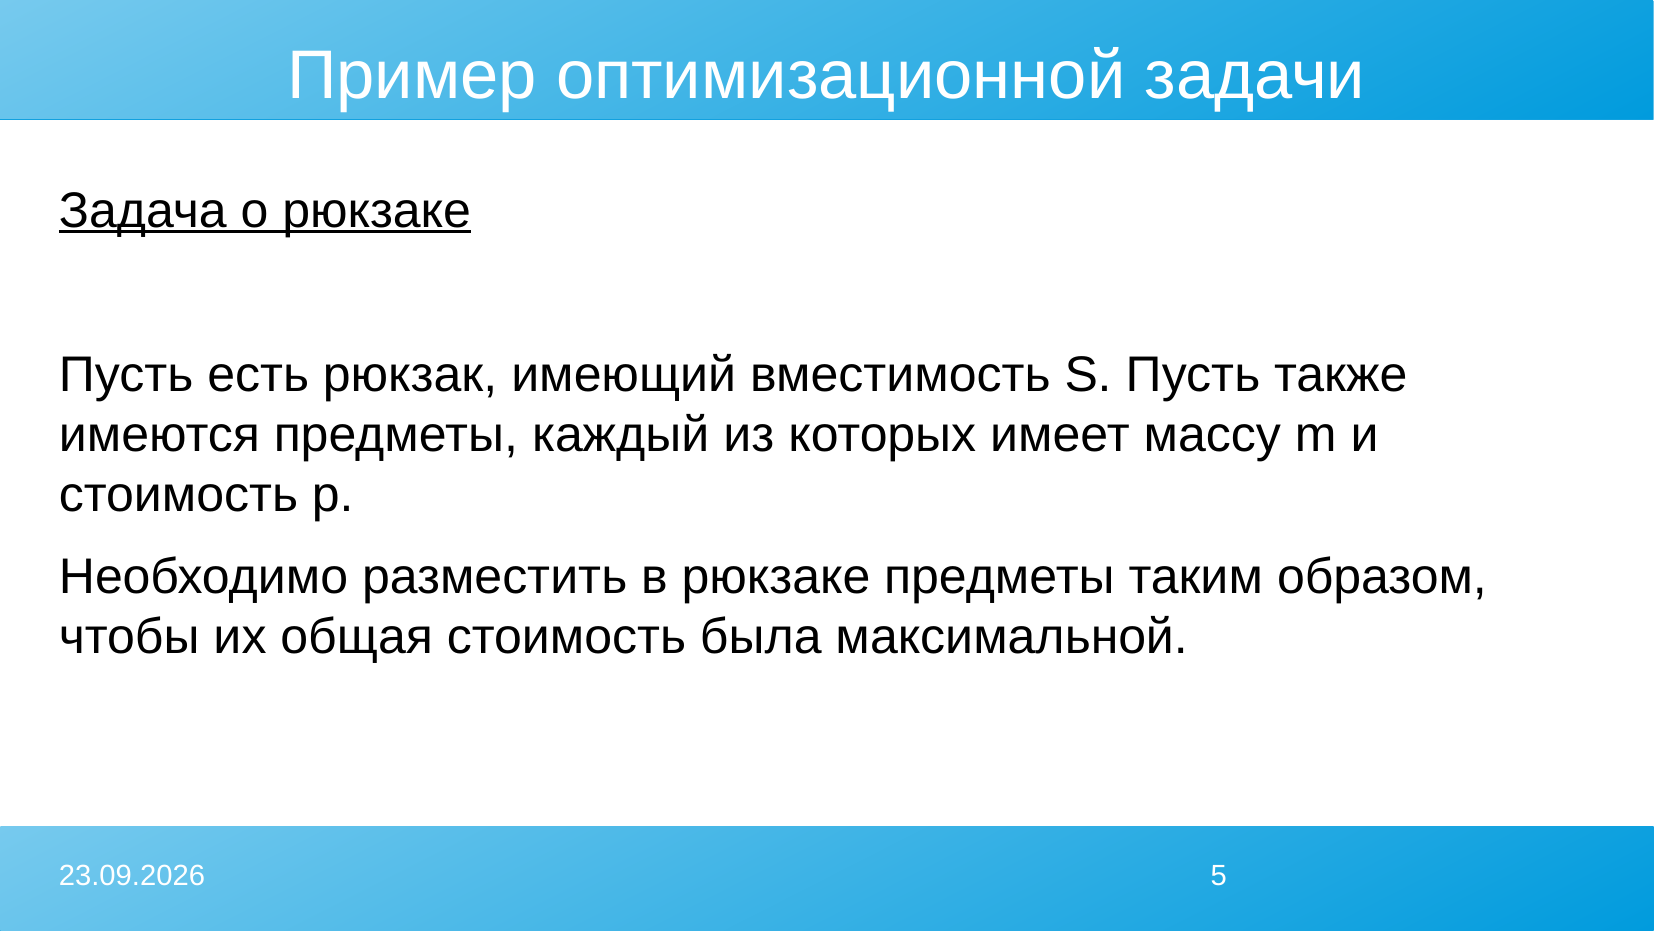

# Пример оптимизационной задачи
Задача о рюкзаке
Пусть есть рюкзак, имеющий вместимость S. Пусть также имеются предметы, каждый из которых имеет массу m и стоимость p.
Необходимо разместить в рюкзаке предметы таким образом, чтобы их общая стоимость была максимальной.
4